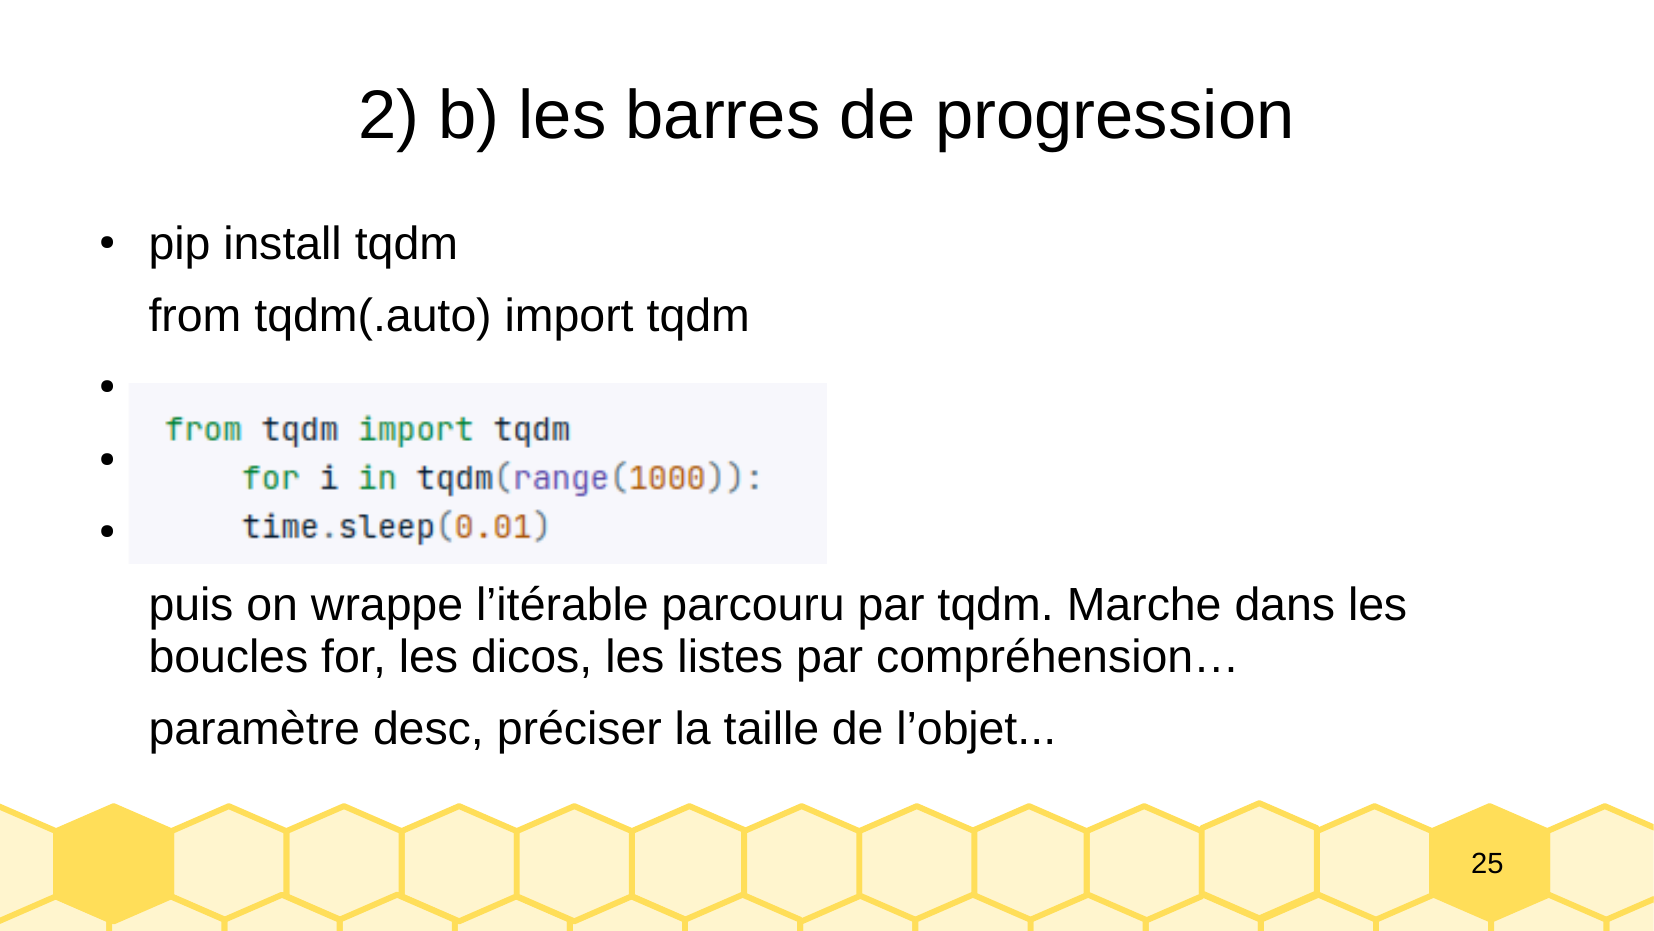

#
2) b) les barres de progression
pip install tqdm
from tqdm(.auto) import tqdm
puis on wrappe l’itérable parcouru par tqdm. Marche dans les boucles for, les dicos, les listes par compréhension…
paramètre desc, préciser la taille de l’objet...